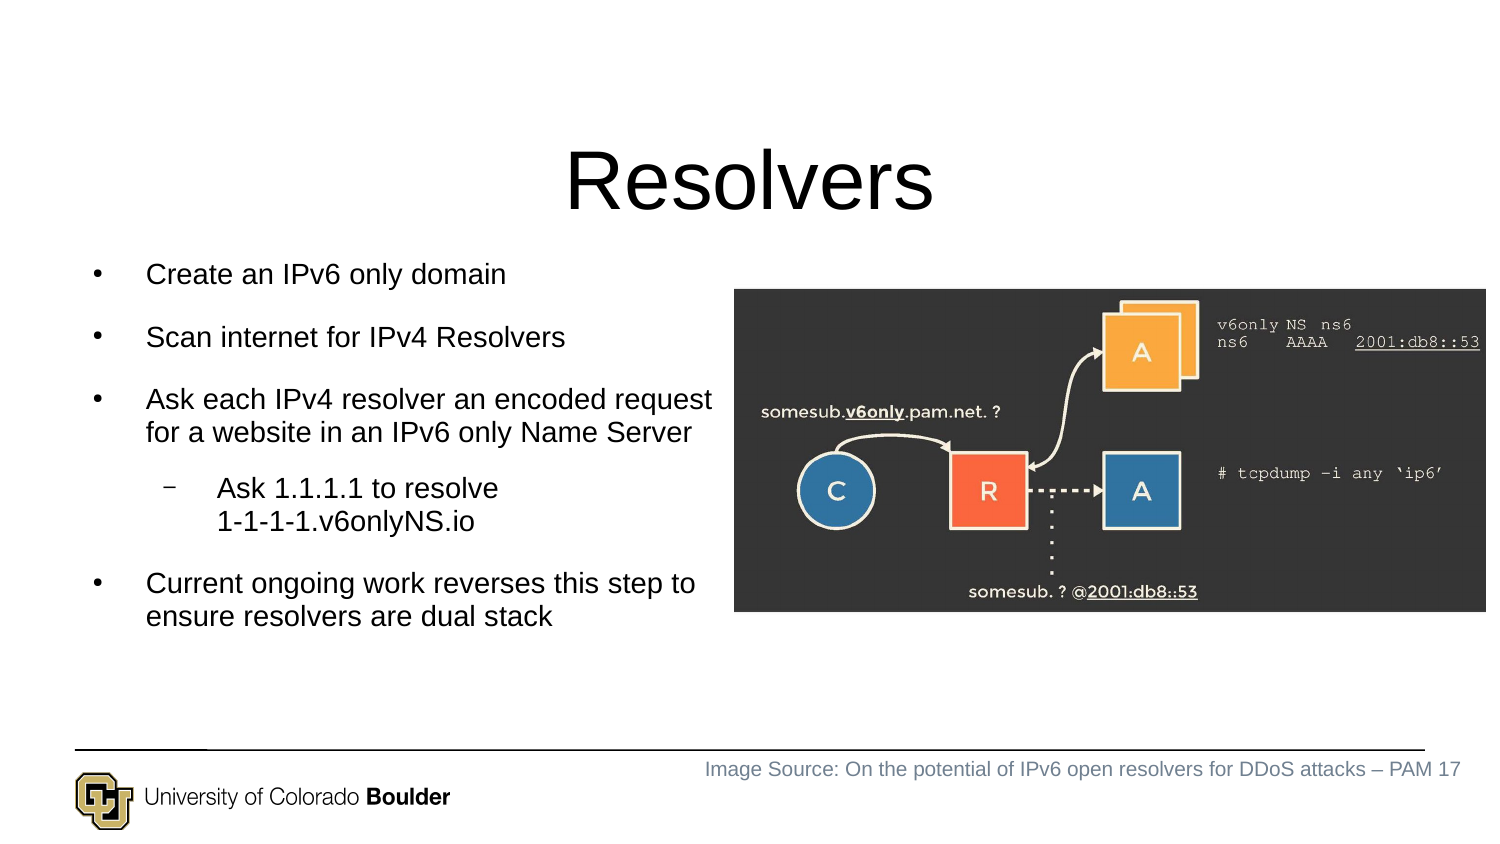

# Resolvers
Create an IPv6 only domain
Scan internet for IPv4 Resolvers
Ask each IPv4 resolver an encoded request for a website in an IPv6 only Name Server
Ask 1.1.1.1 to resolve 1-1-1-1.v6onlyNS.io
Current ongoing work reverses this step to ensure resolvers are dual stack
Image Source: On the potential of IPv6 open resolvers for DDoS attacks – PAM 17